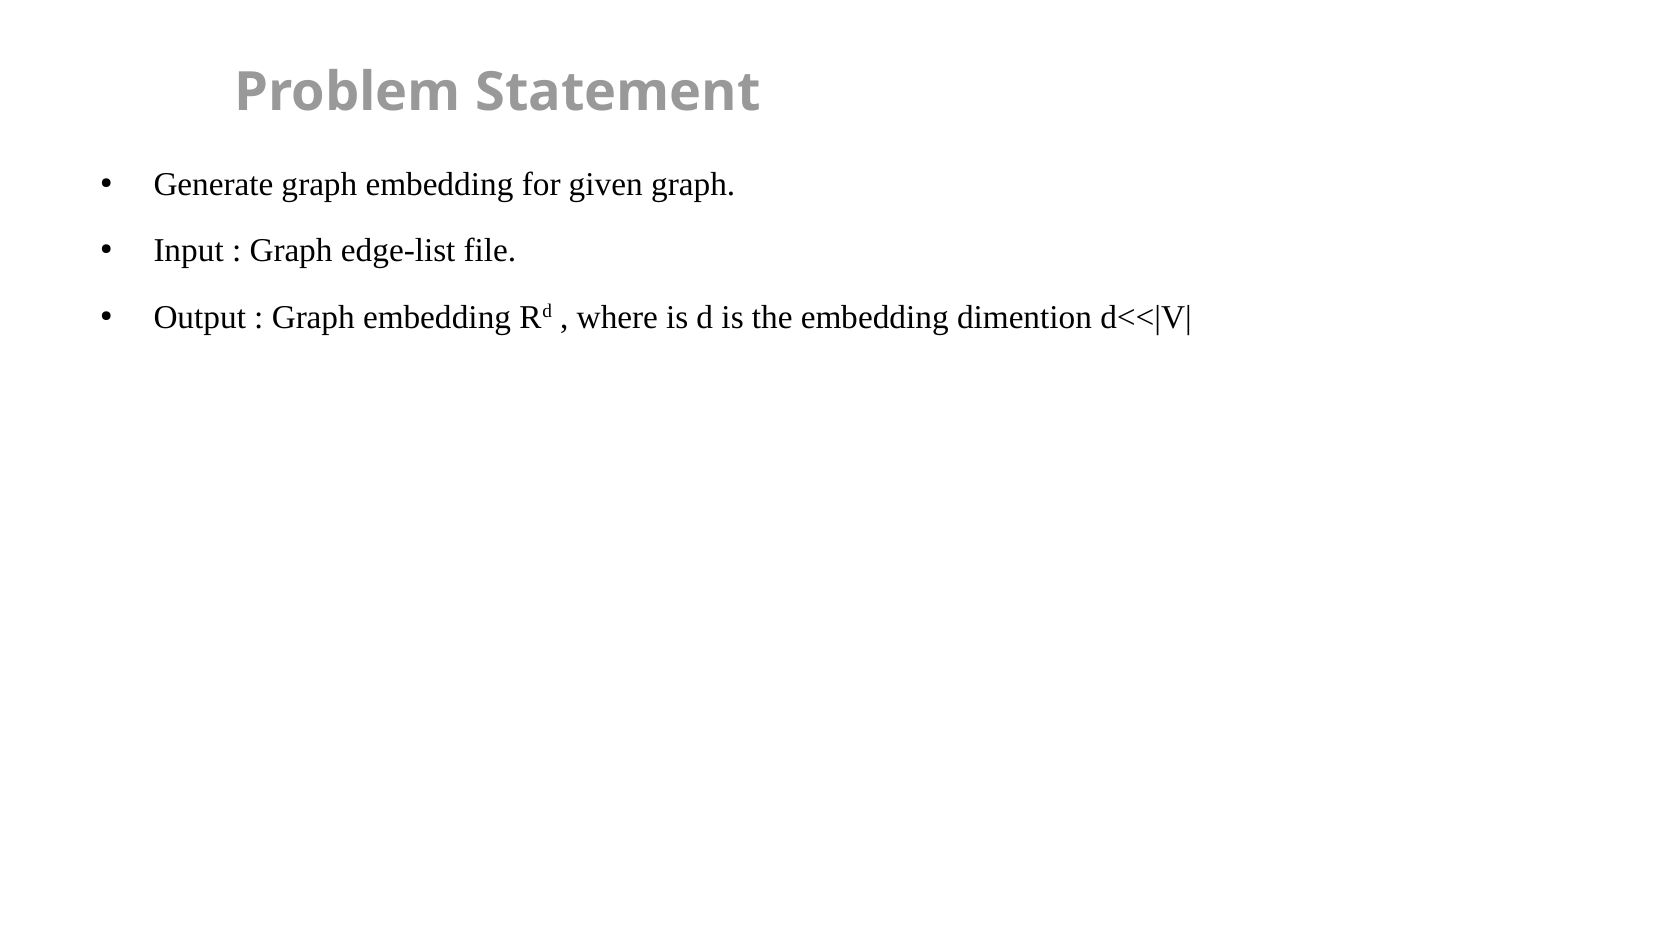

# Problem Statement
Generate graph embedding for given graph.
Input : Graph edge-list file.
Output : Graph embedding Rd , where is d is the embedding dimention d<<|V|